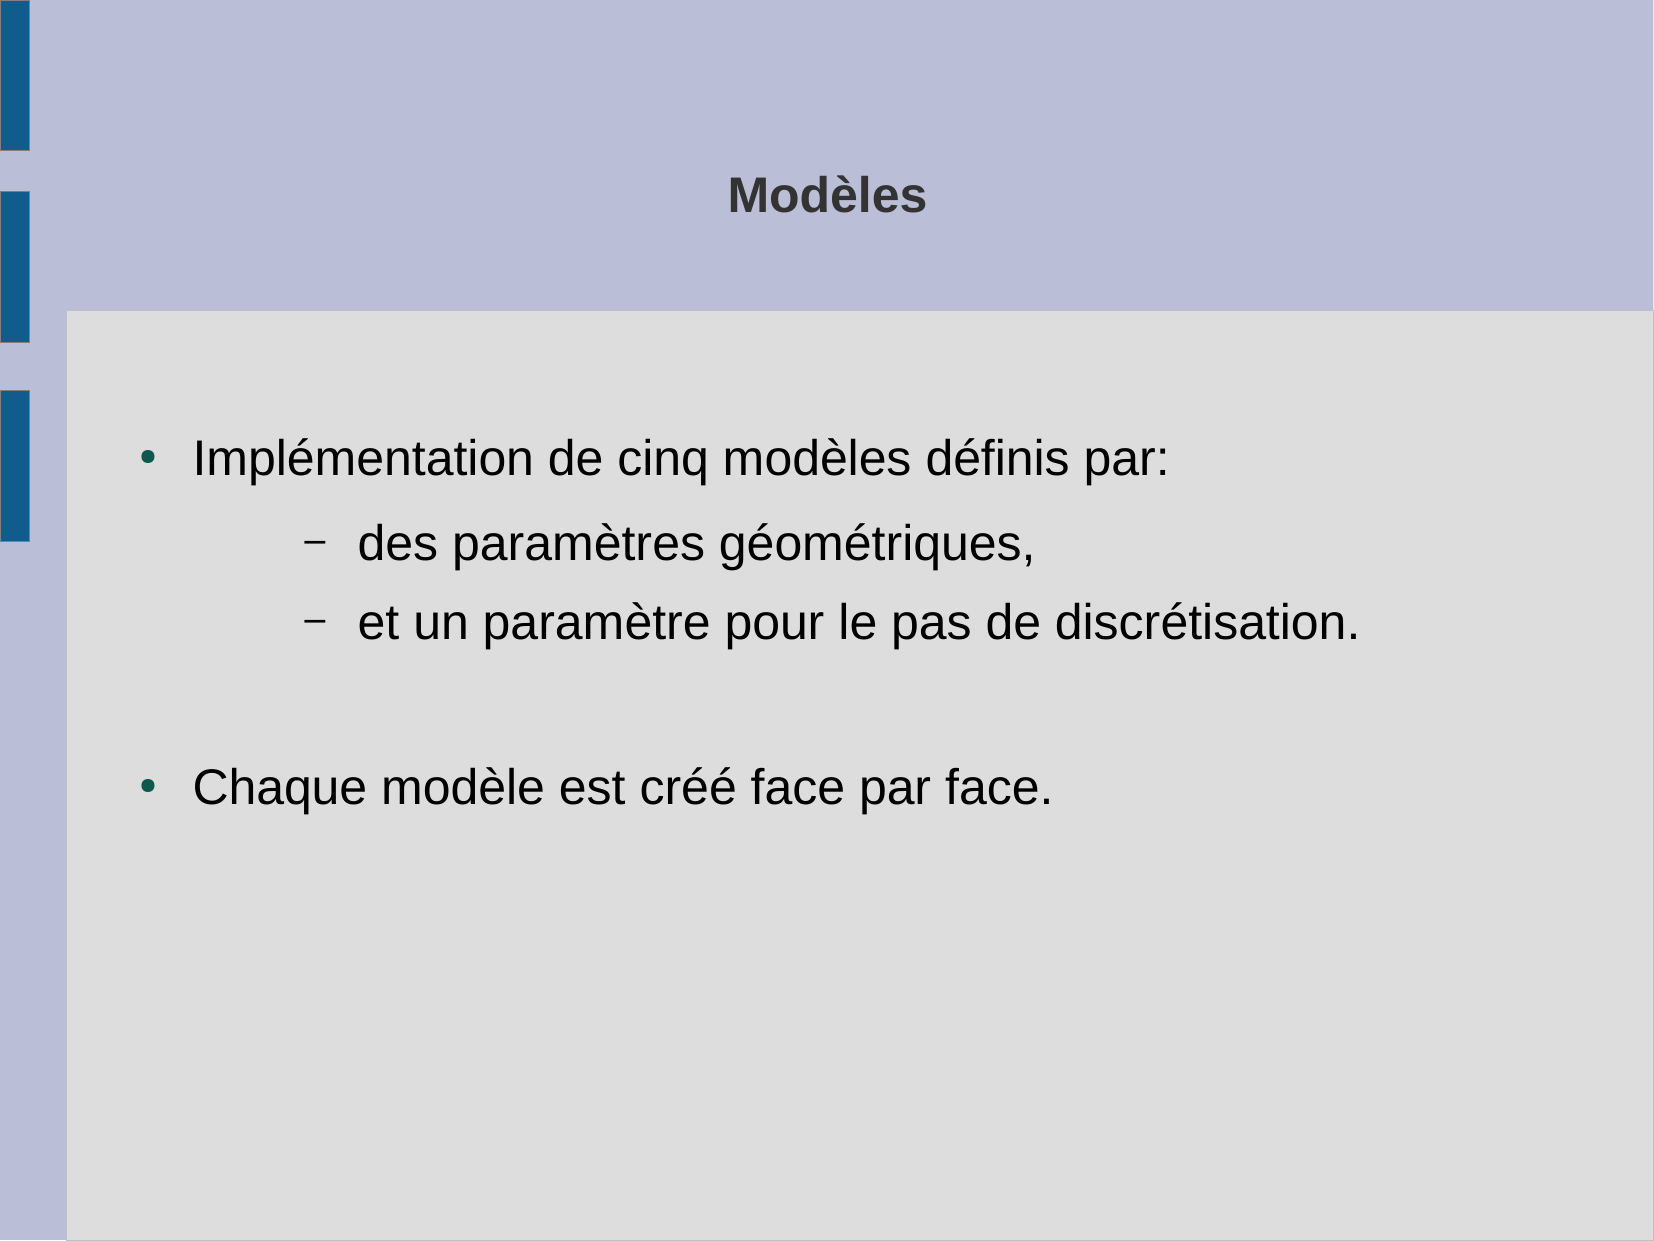

# Modèles
Implémentation de cinq modèles définis par:
des paramètres géométriques,
et un paramètre pour le pas de discrétisation.
Chaque modèle est créé face par face.